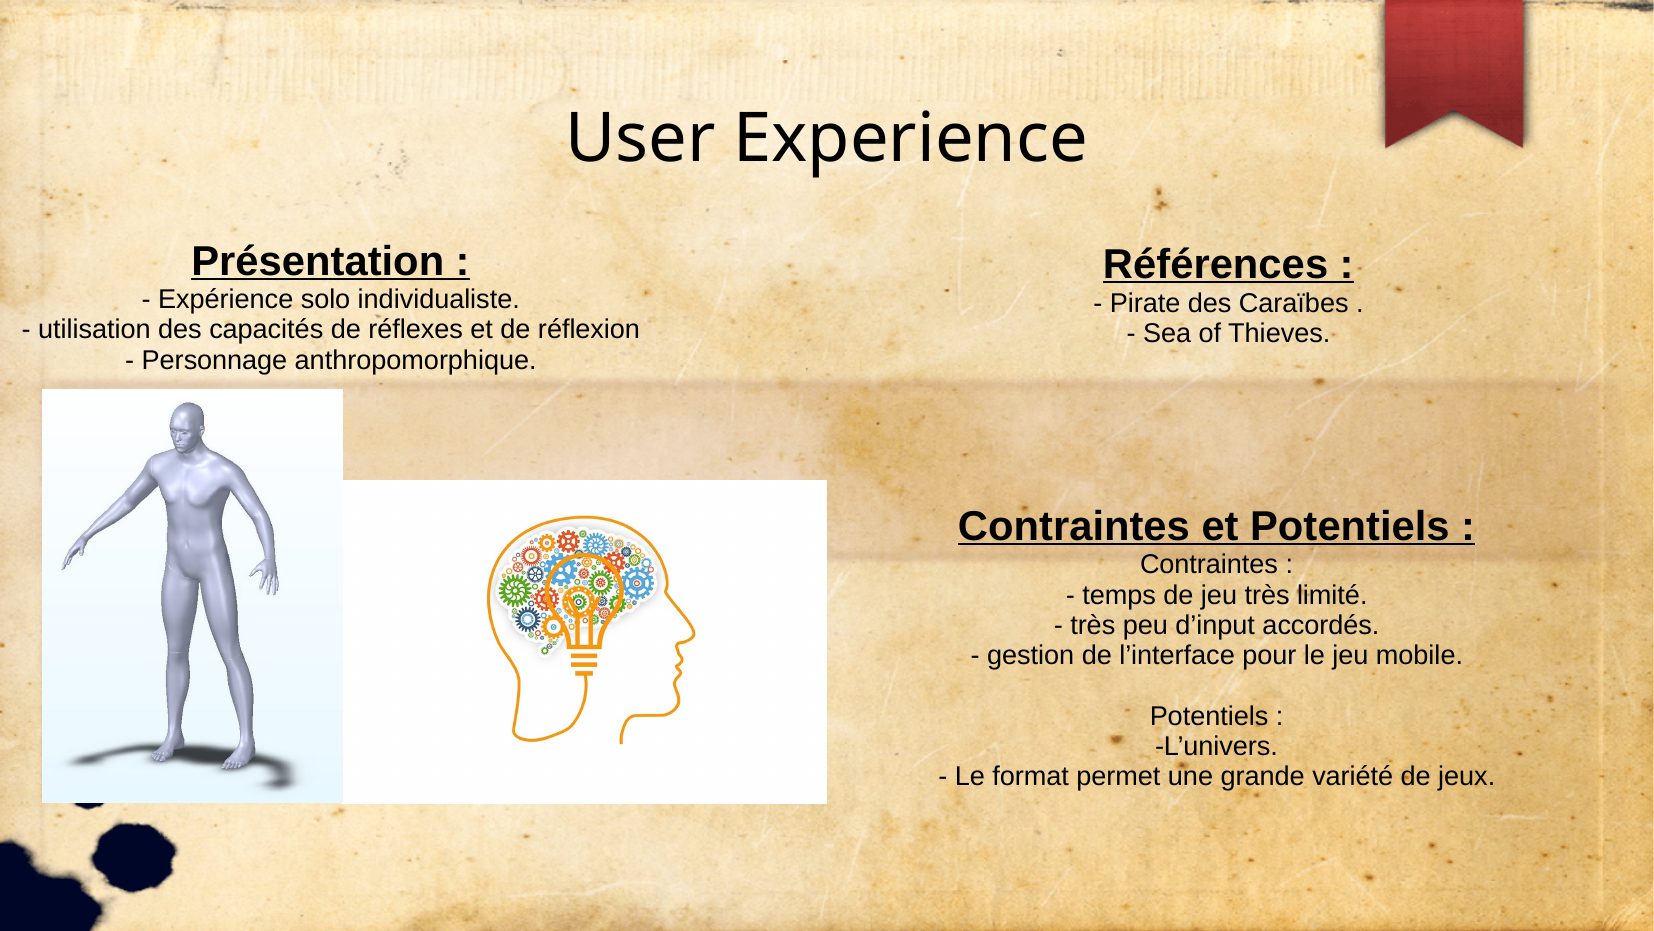

# User Experience
Références :
- Pirate des Caraïbes .
- Sea of Thieves.
Présentation :
- Expérience solo individualiste.
- utilisation des capacités de réflexes et de réflexion
- Personnage anthropomorphique.
Contraintes et Potentiels :
Contraintes :
- temps de jeu très limité.
- très peu d’input accordés.
- gestion de l’interface pour le jeu mobile.
Potentiels :
-L’univers.
- Le format permet une grande variété de jeux.